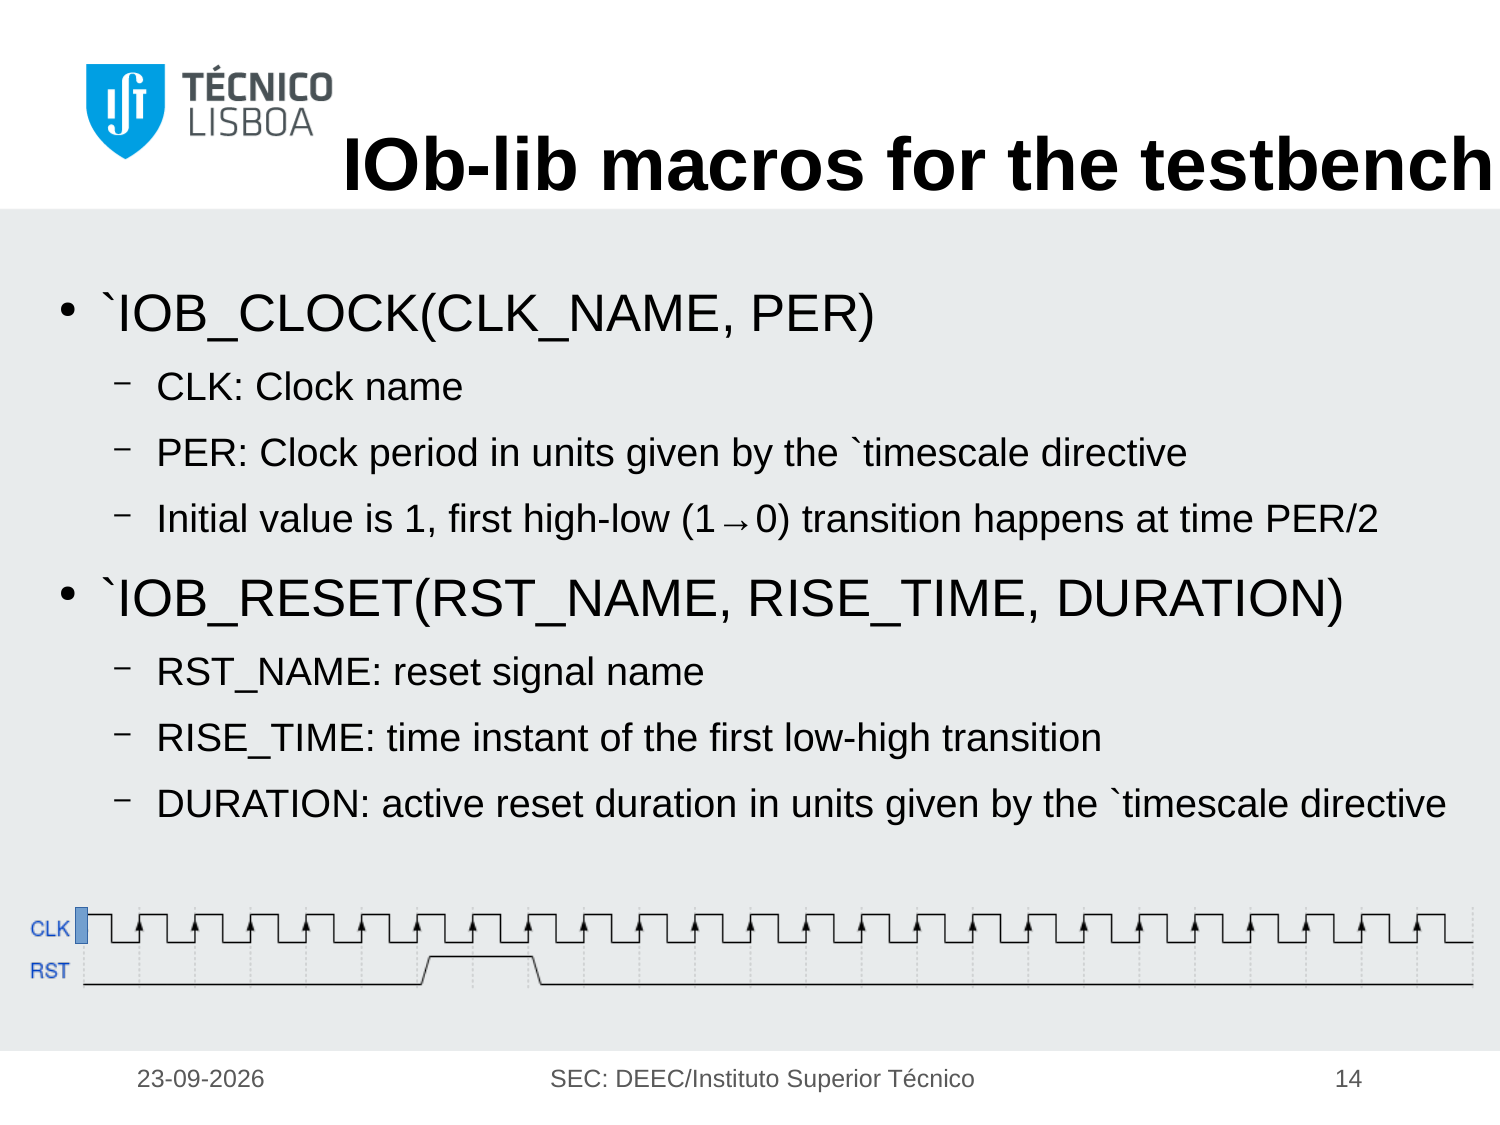

# IOb-lib macros for the testbench
`IOB_CLOCK(CLK_NAME, PER)
CLK: Clock name
PER: Clock period in units given by the `timescale directive
Initial value is 1, first high-low (1→0) transition happens at time PER/2
`IOB_RESET(RST_NAME, RISE_TIME, DURATION)
RST_NAME: reset signal name
RISE_TIME: time instant of the first low-high transition
DURATION: active reset duration in units given by the `timescale directive
14